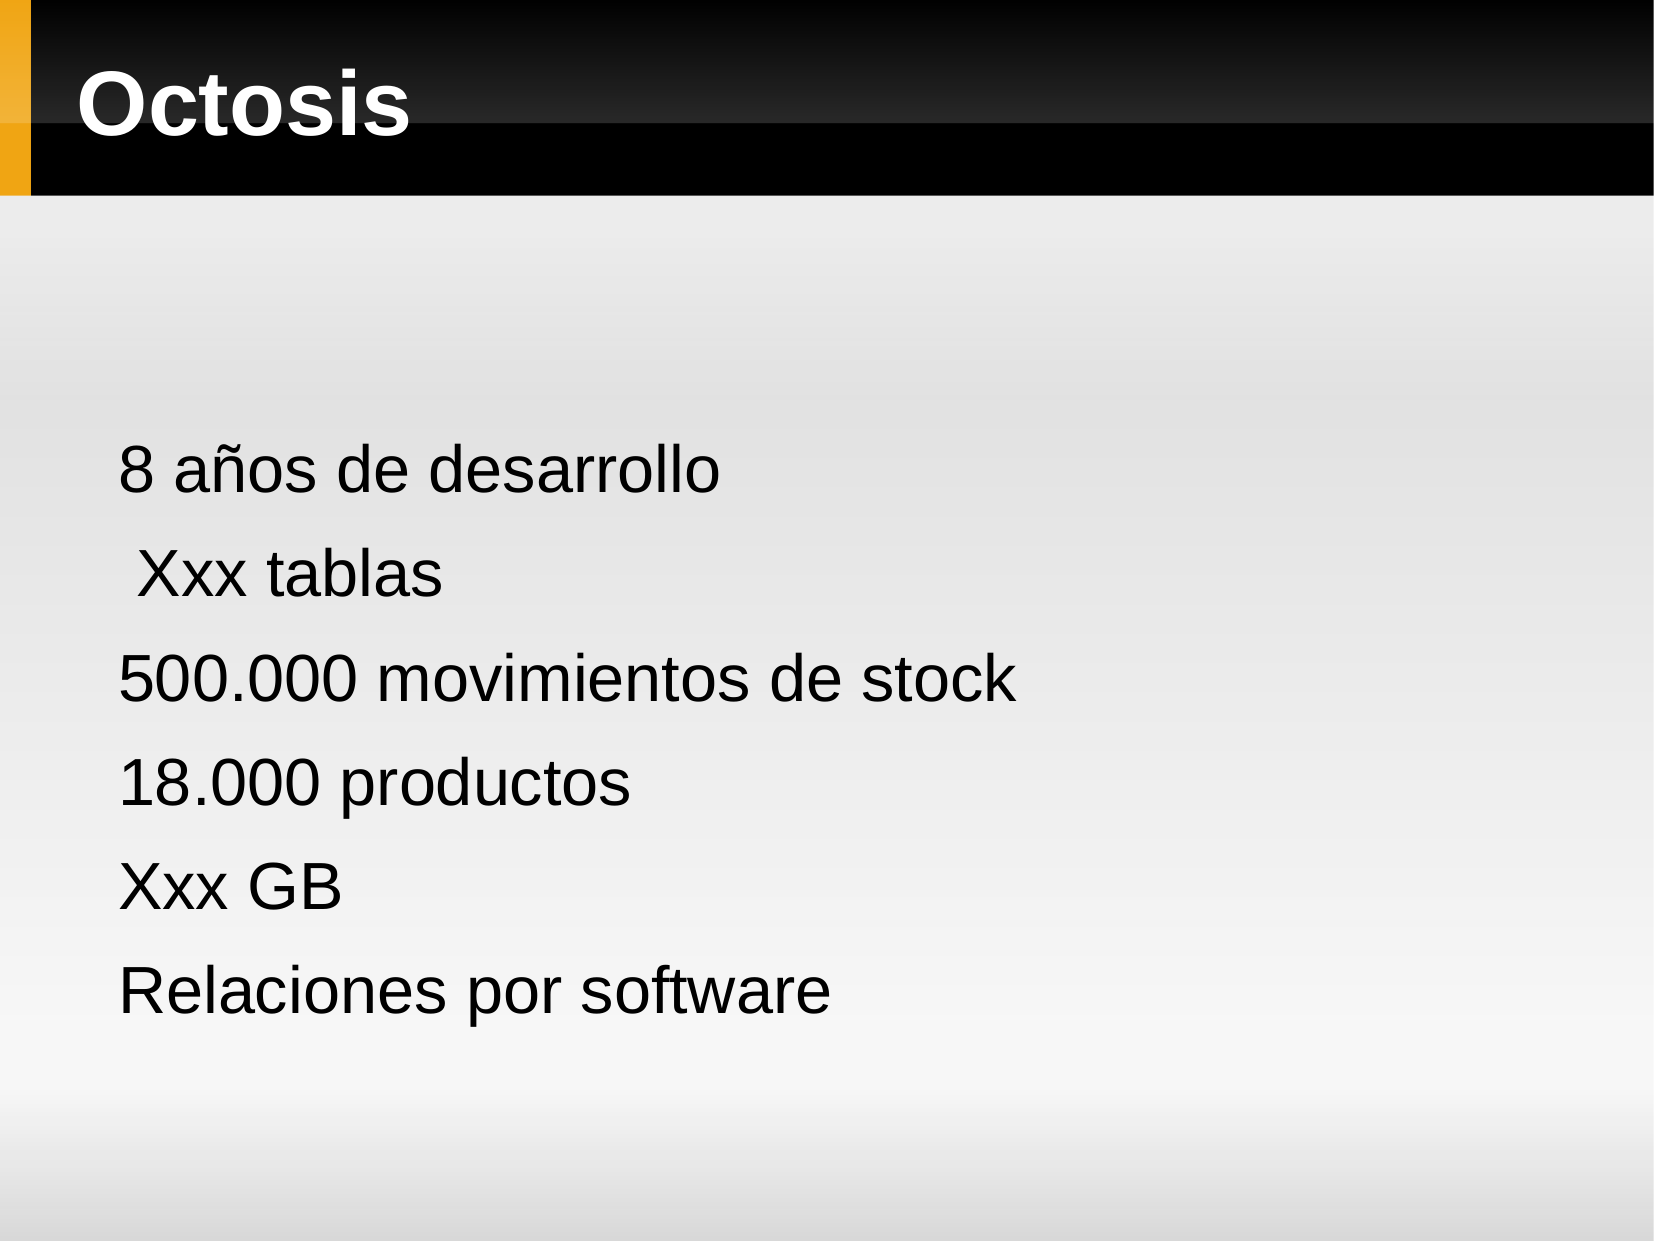

# Octosis
8 años de desarrollo
 Xxx tablas
500.000 movimientos de stock
18.000 productos
Xxx GB
Relaciones por software